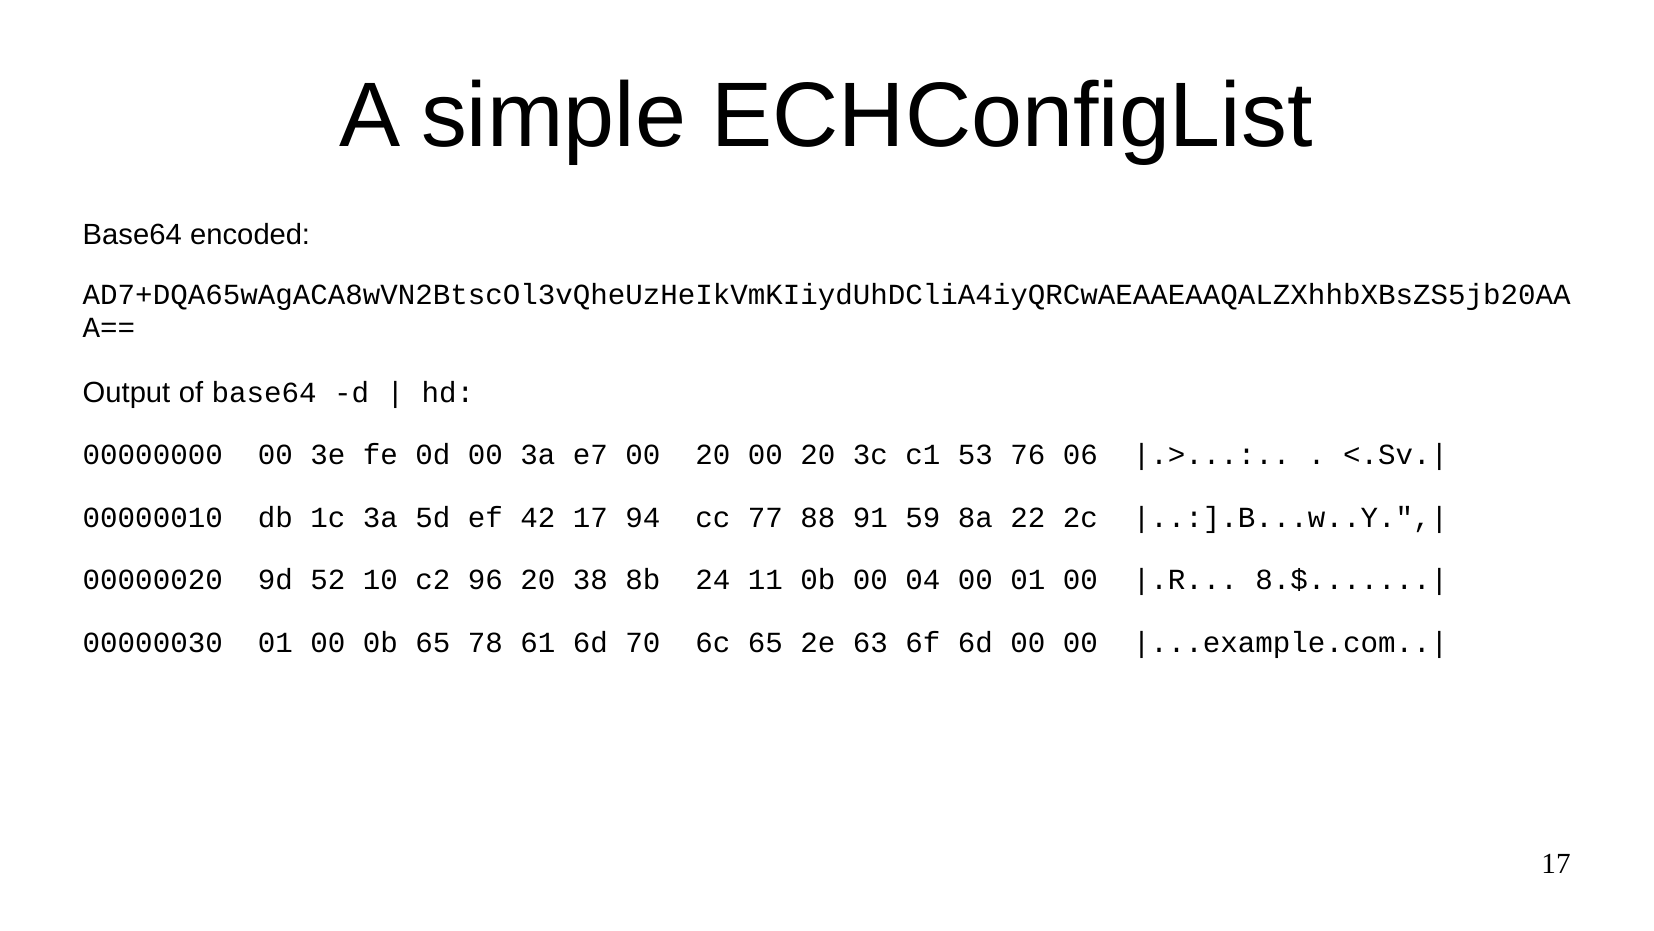

# A simple ECHConfigList
Base64 encoded:
AD7+DQA65wAgACA8wVN2BtscOl3vQheUzHeIkVmKIiydUhDCliA4iyQRCwAEAAEAAQALZXhhbXBsZS5jb20AAA==
Output of base64 -d | hd:
00000000 00 3e fe 0d 00 3a e7 00 20 00 20 3c c1 53 76 06 |.>...:.. . <.Sv.|
00000010 db 1c 3a 5d ef 42 17 94 cc 77 88 91 59 8a 22 2c |..:].B...w..Y.",|
00000020 9d 52 10 c2 96 20 38 8b 24 11 0b 00 04 00 01 00 |.R... 8.$.......|
00000030 01 00 0b 65 78 61 6d 70 6c 65 2e 63 6f 6d 00 00 |...example.com..|
17